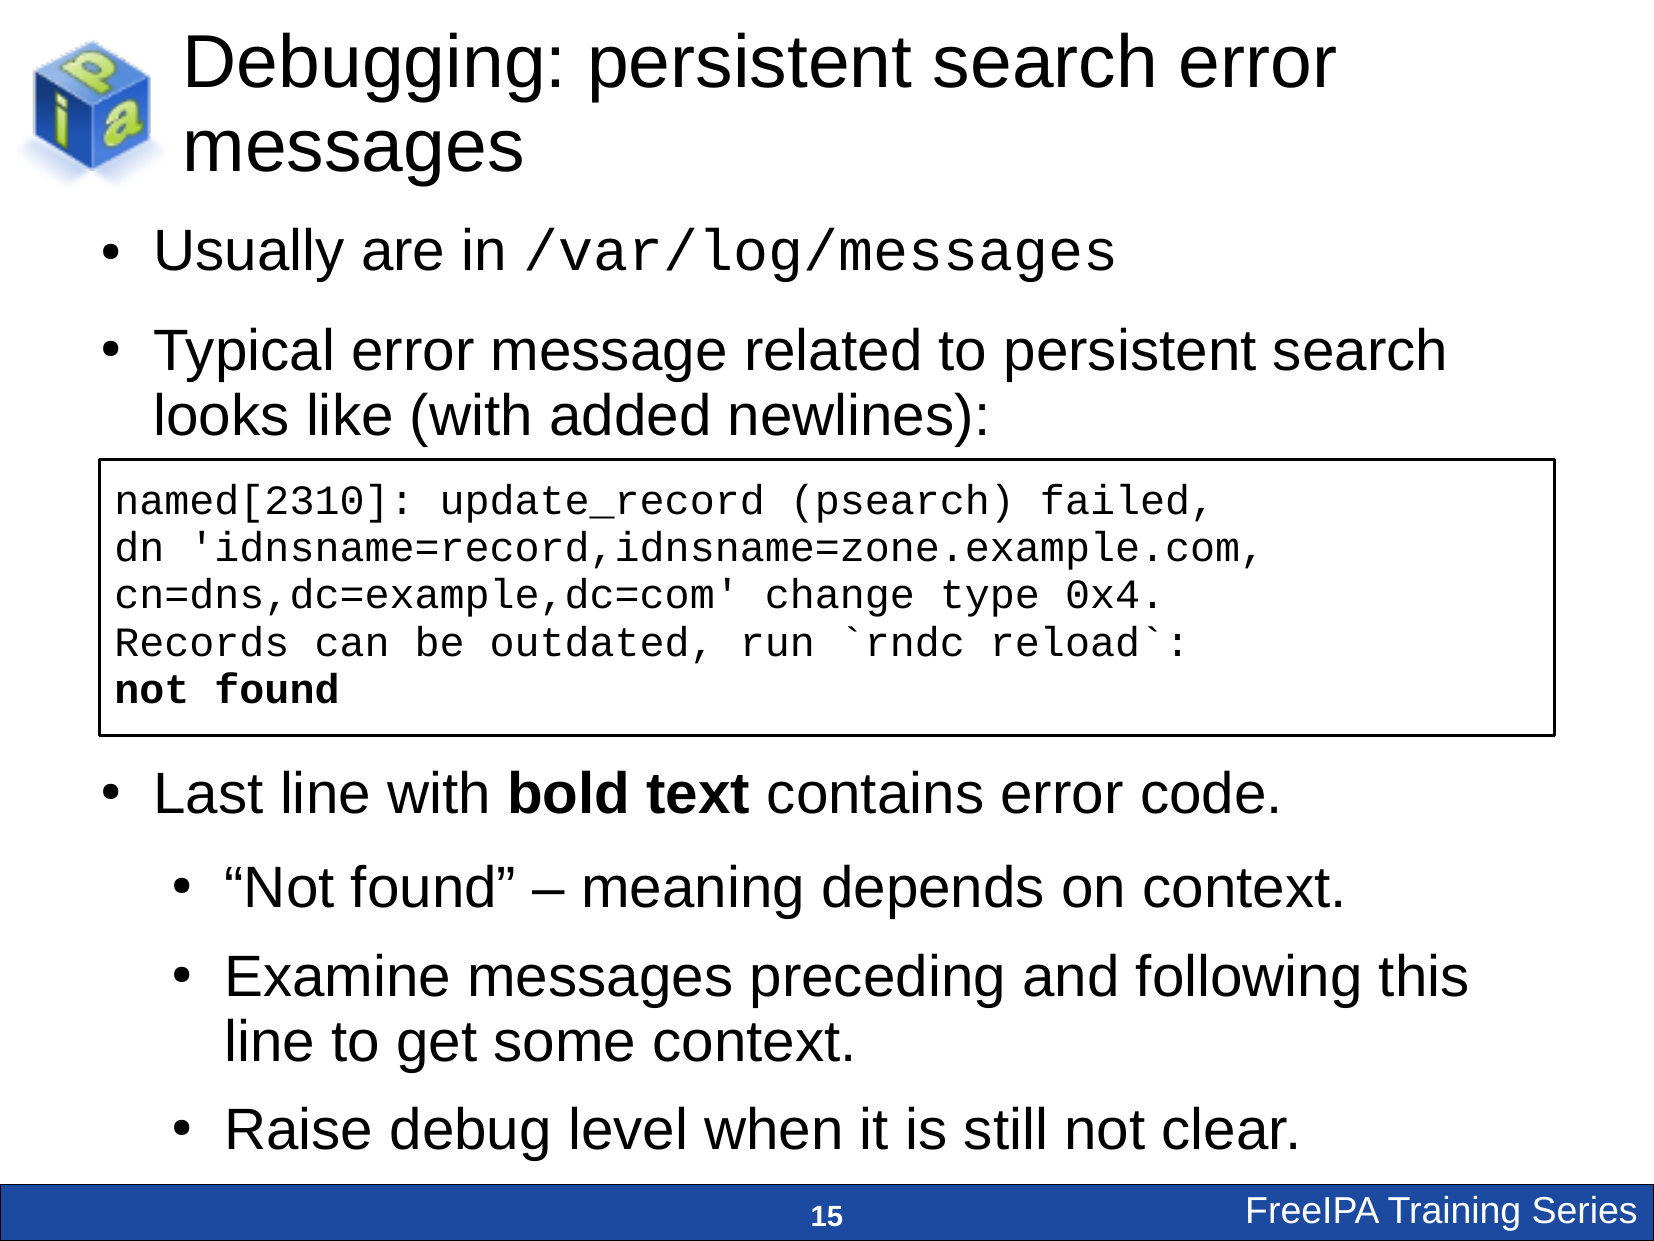

# Debugging: persistent search error messages
Usually are in /var/log/messages
Typical error message related to persistent search looks like (with added newlines):
Last line with bold text contains error code.
“Not found” – meaning depends on context.
Examine messages preceding and following this line to get some context.
Raise debug level when it is still not clear.
named[2310]: update_record (psearch) failed,
dn 'idnsname=record,idnsname=zone.example.com,
cn=dns,dc=example,dc=com' change type 0x4.
Records can be outdated, run `rndc reload`:
not found
15